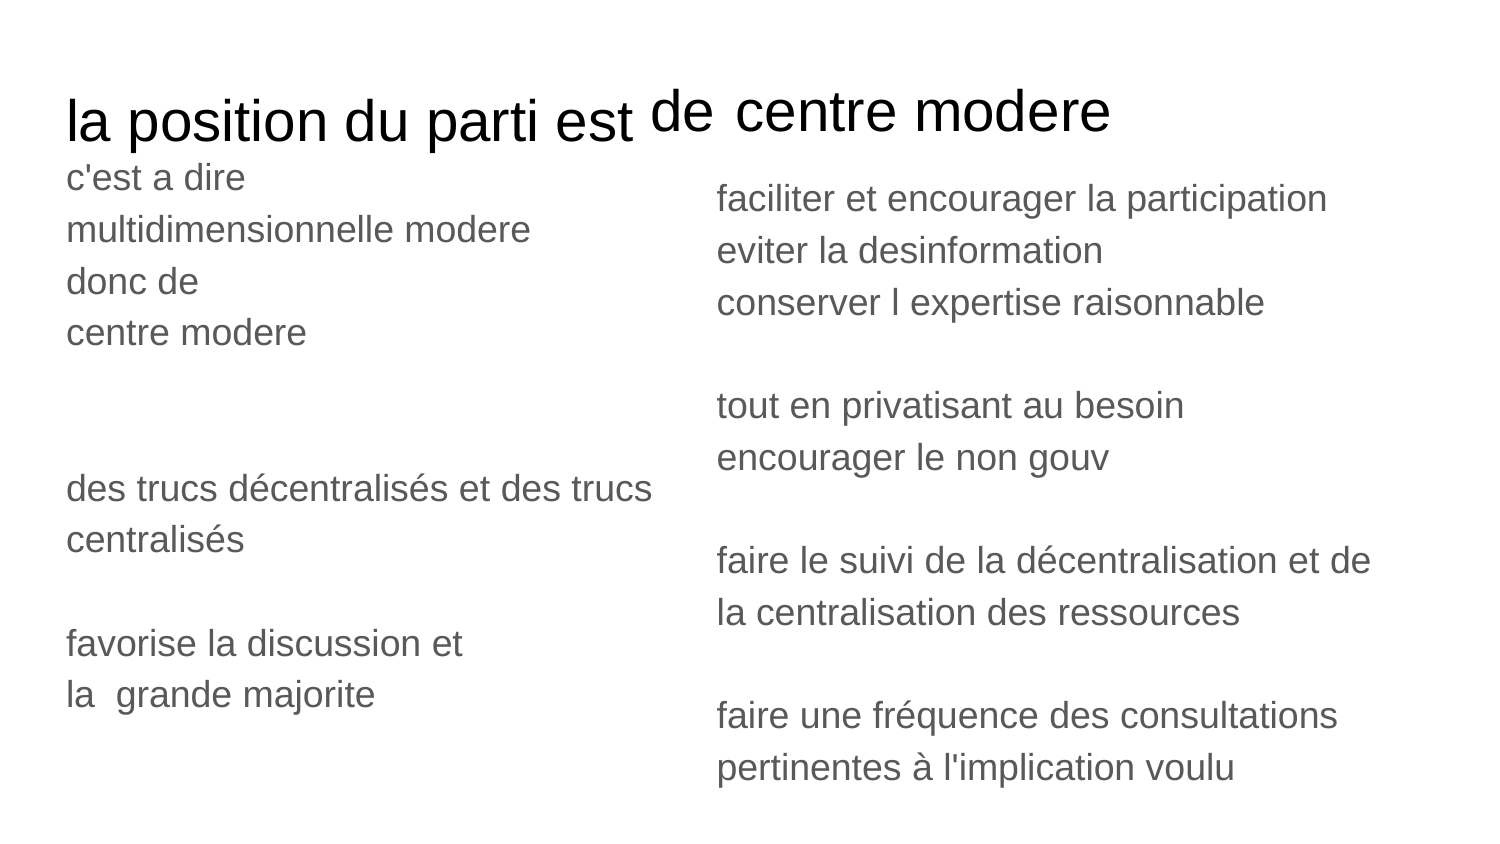

la position du parti est
c'est a dire
multidimensionnelle modere
donc de
centre modere
des trucs décentralisés et des trucs centralisés
favorise la discussion et
la grande majorite
de
# centre modere
faciliter et encourager la participation
eviter la desinformation
conserver l expertise raisonnable
tout en privatisant au besoin
encourager le non gouv
faire le suivi de la décentralisation et de la centralisation des ressources
faire une fréquence des consultations pertinentes à l'implication voulu